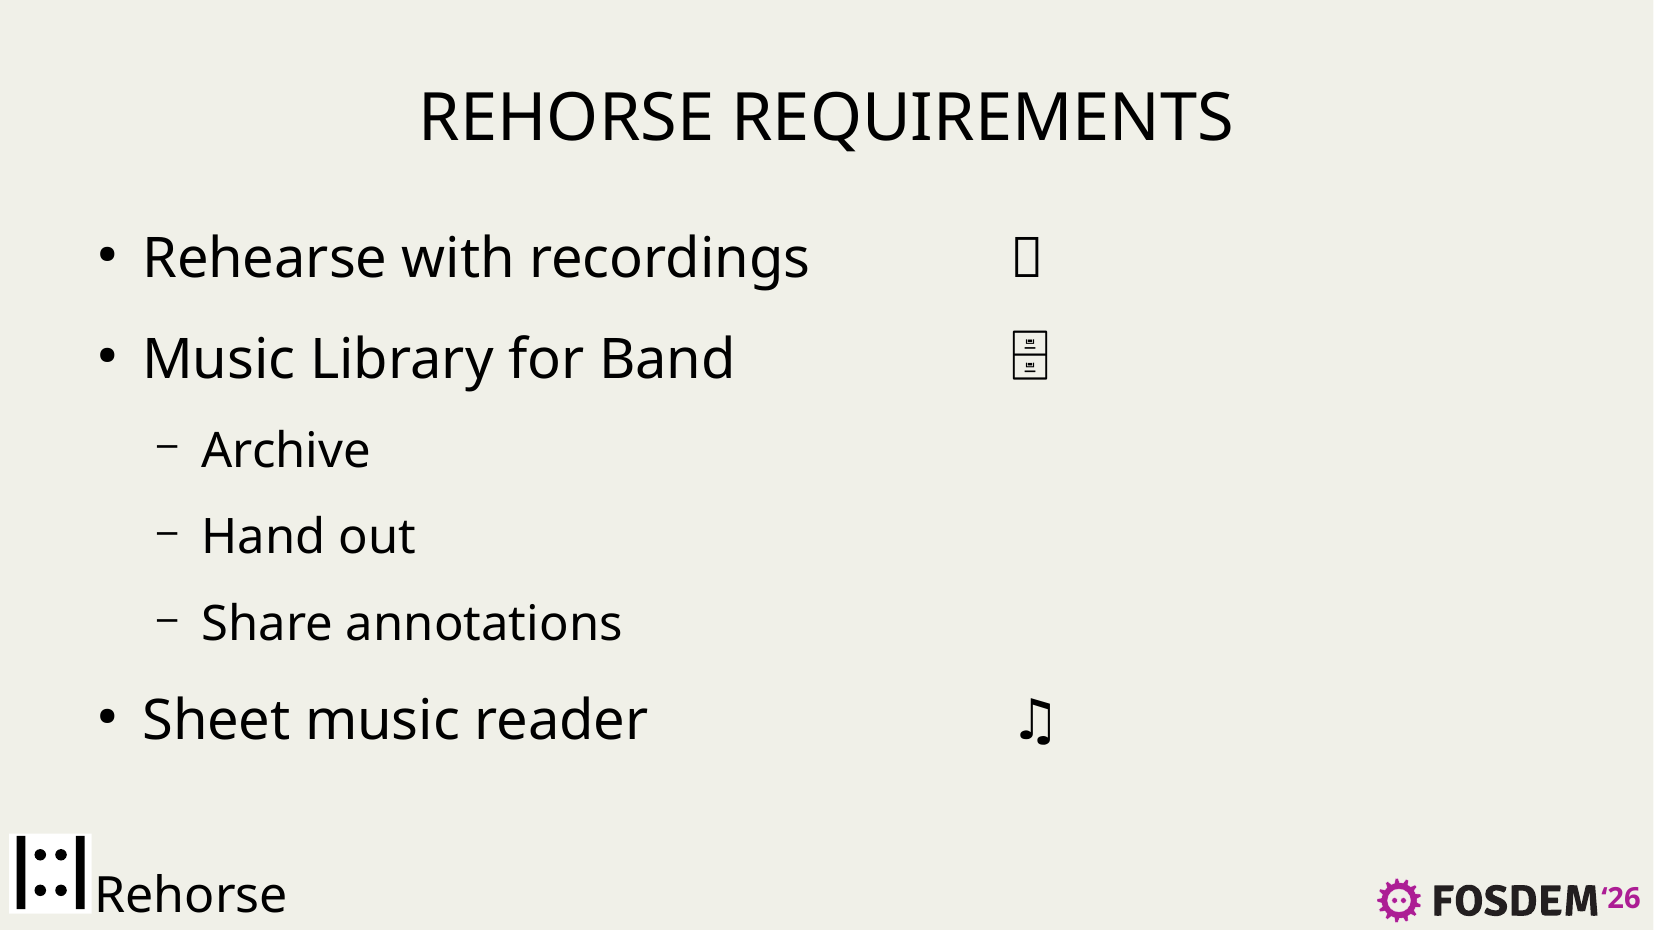

# Rehorse Requirements
Rehearse with recordings	🔁
Music Library for Band	🗄
Archive
Hand out
Share annotations
Sheet music reader	♫